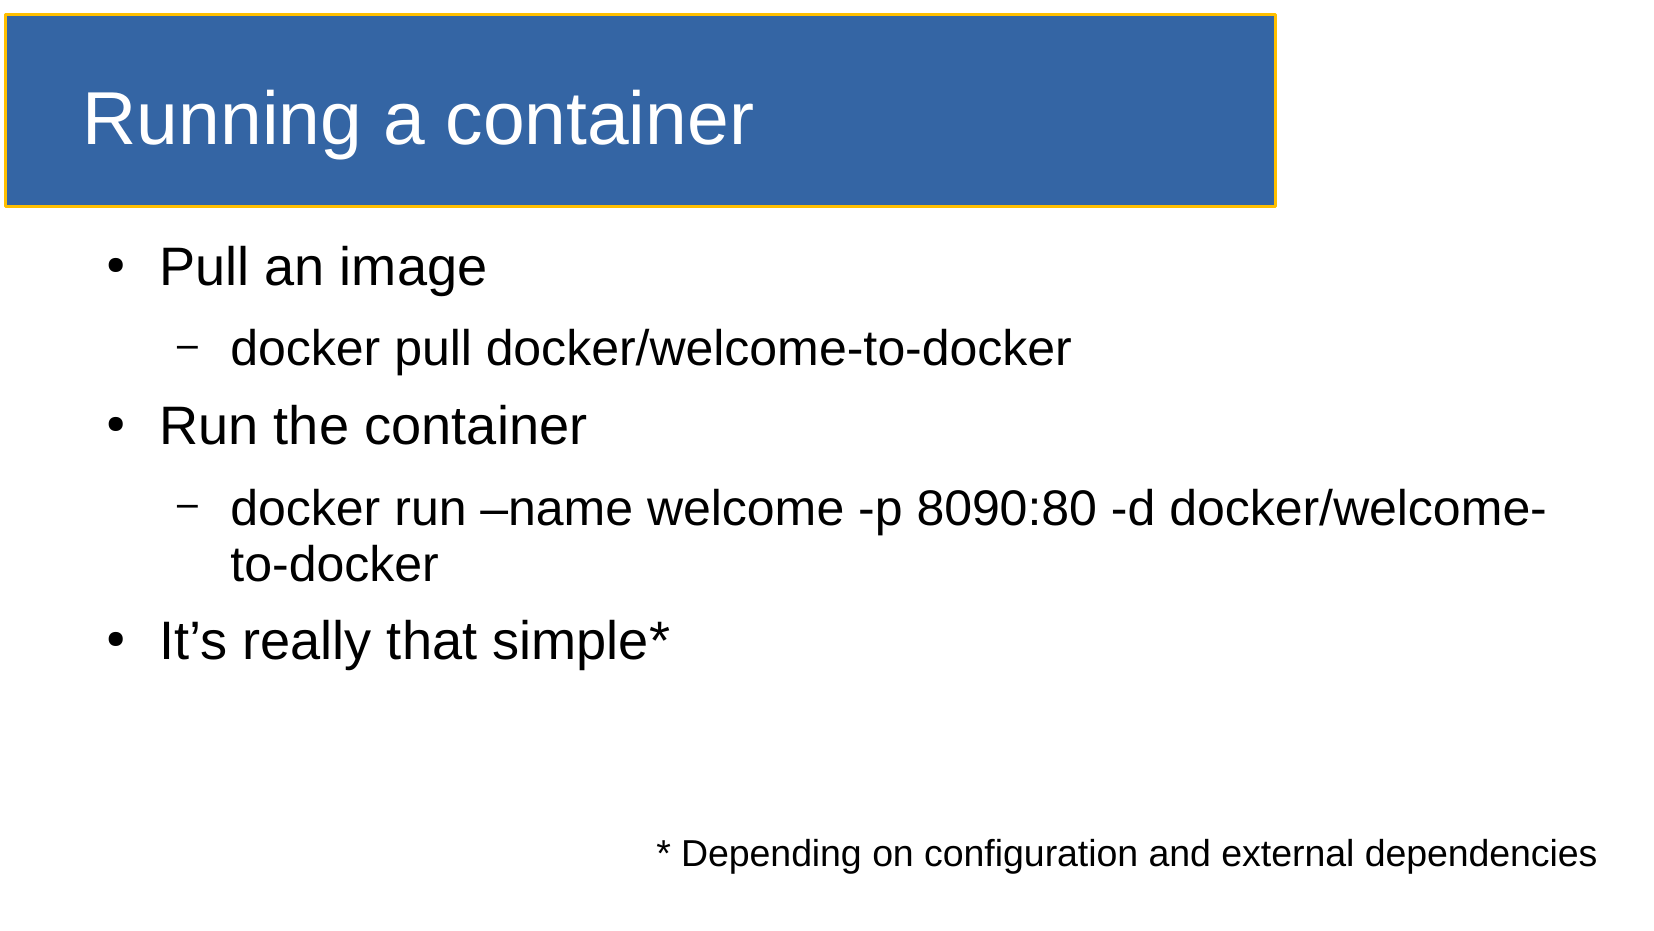

# Running a container
Pull an image
docker pull docker/welcome-to-docker
Run the container
docker run –name welcome -p 8090:80 -d docker/welcome-to-docker
It’s really that simple*
* Depending on configuration and external dependencies